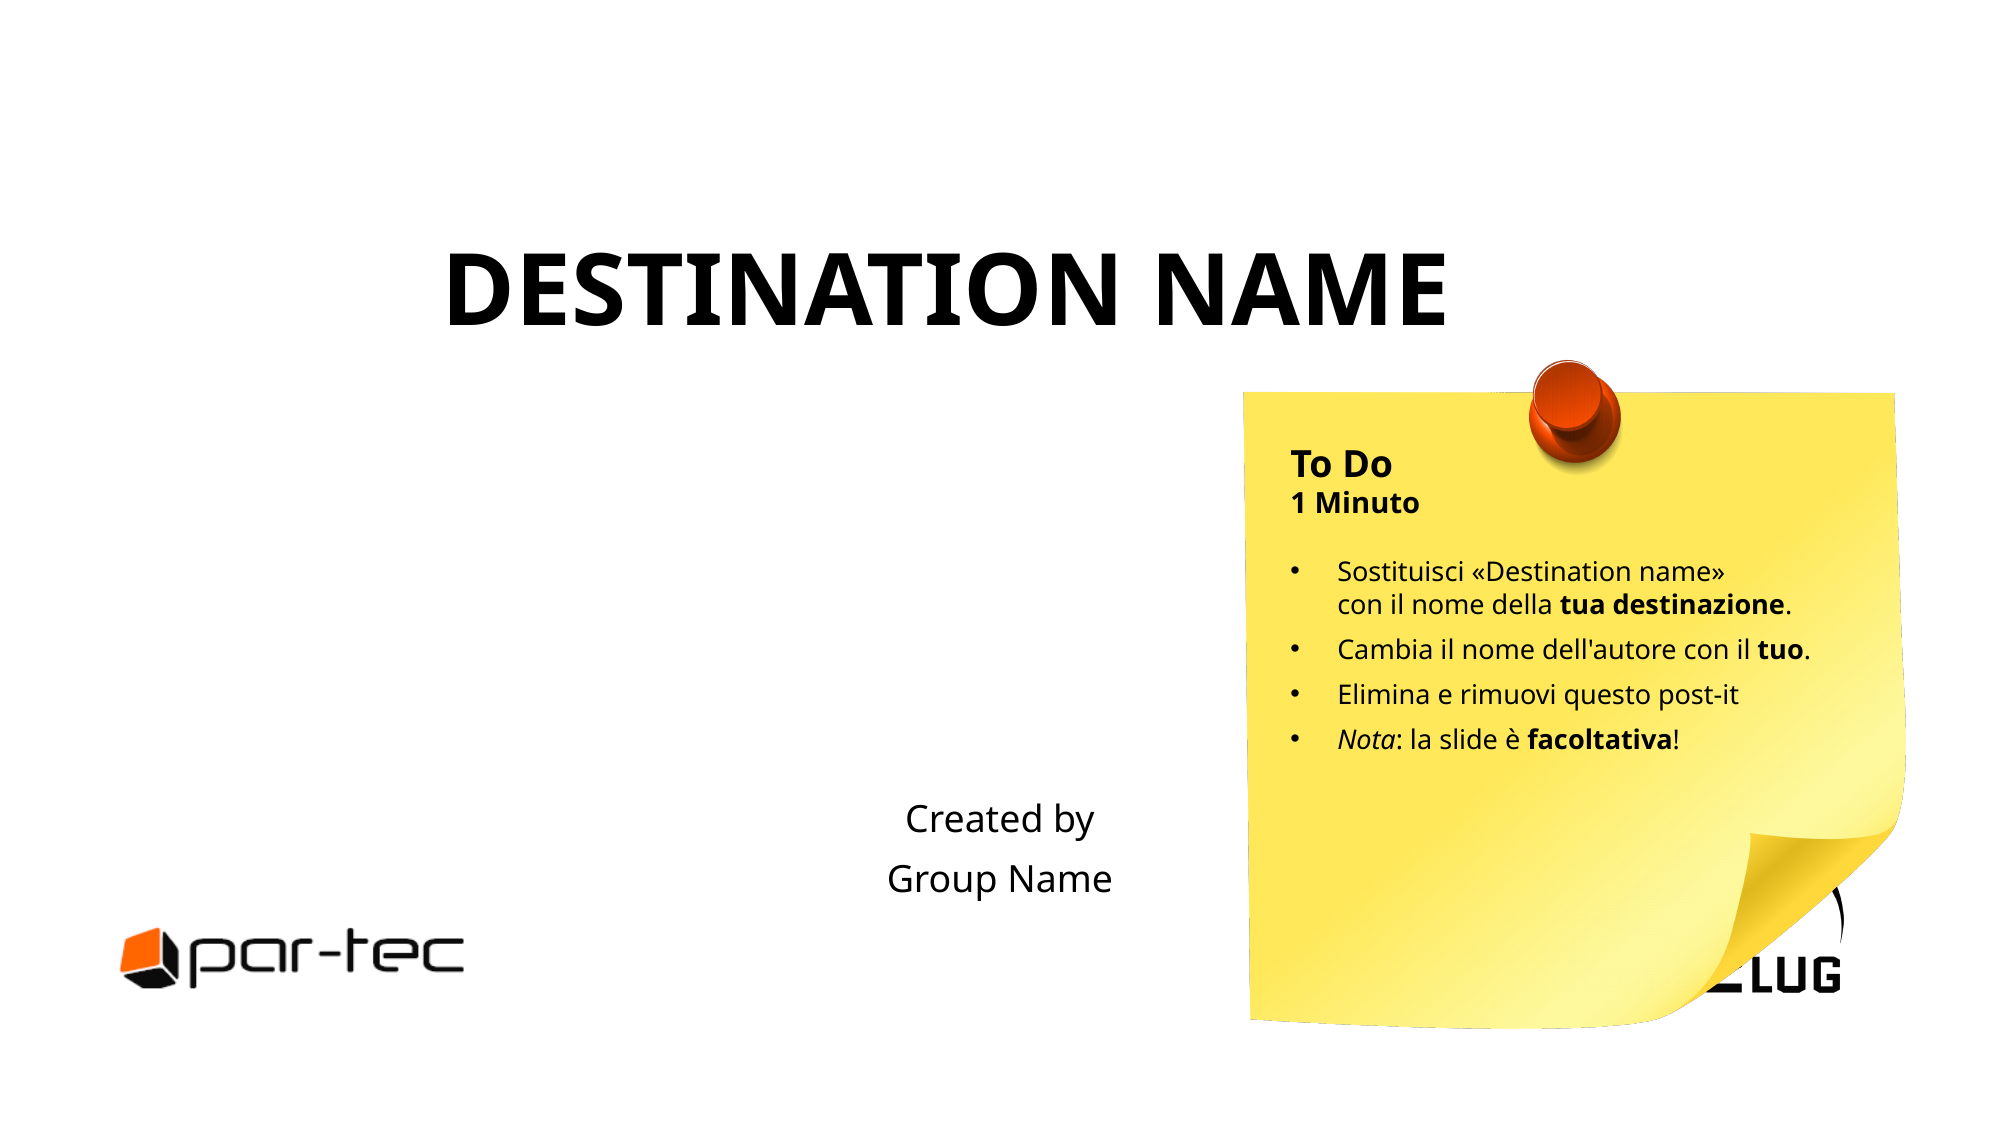

DESTINATION NAME
To Do
1 Minuto
Sostituisci «Destination name»
con il nome della tua destinazione.
Cambia il nome dell'autore con il tuo.
Elimina e rimuovi questo post-it
Nota: la slide è facoltativa!
Created by
Group Name